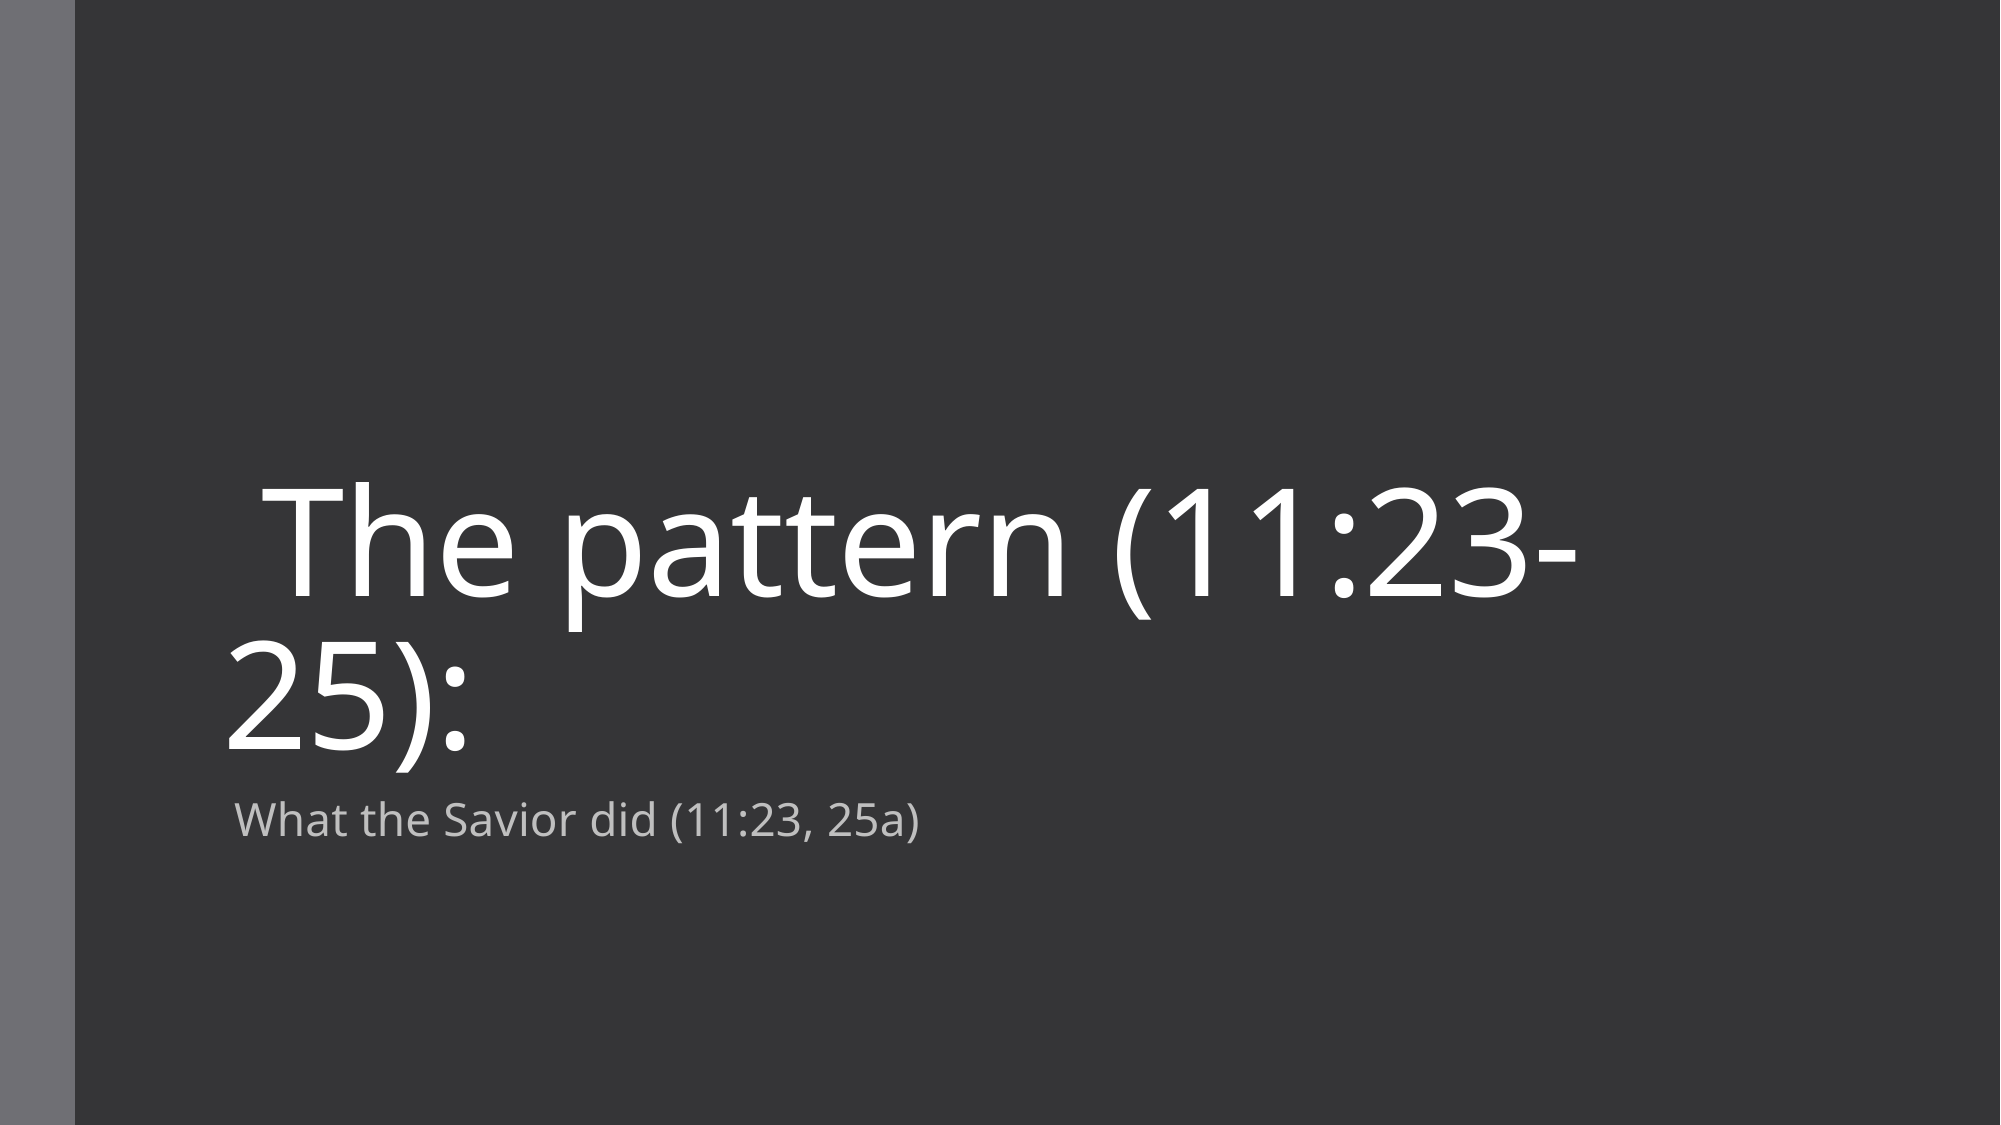

# The pattern (11:23-25):
 What the Savior did (11:23, 25a)